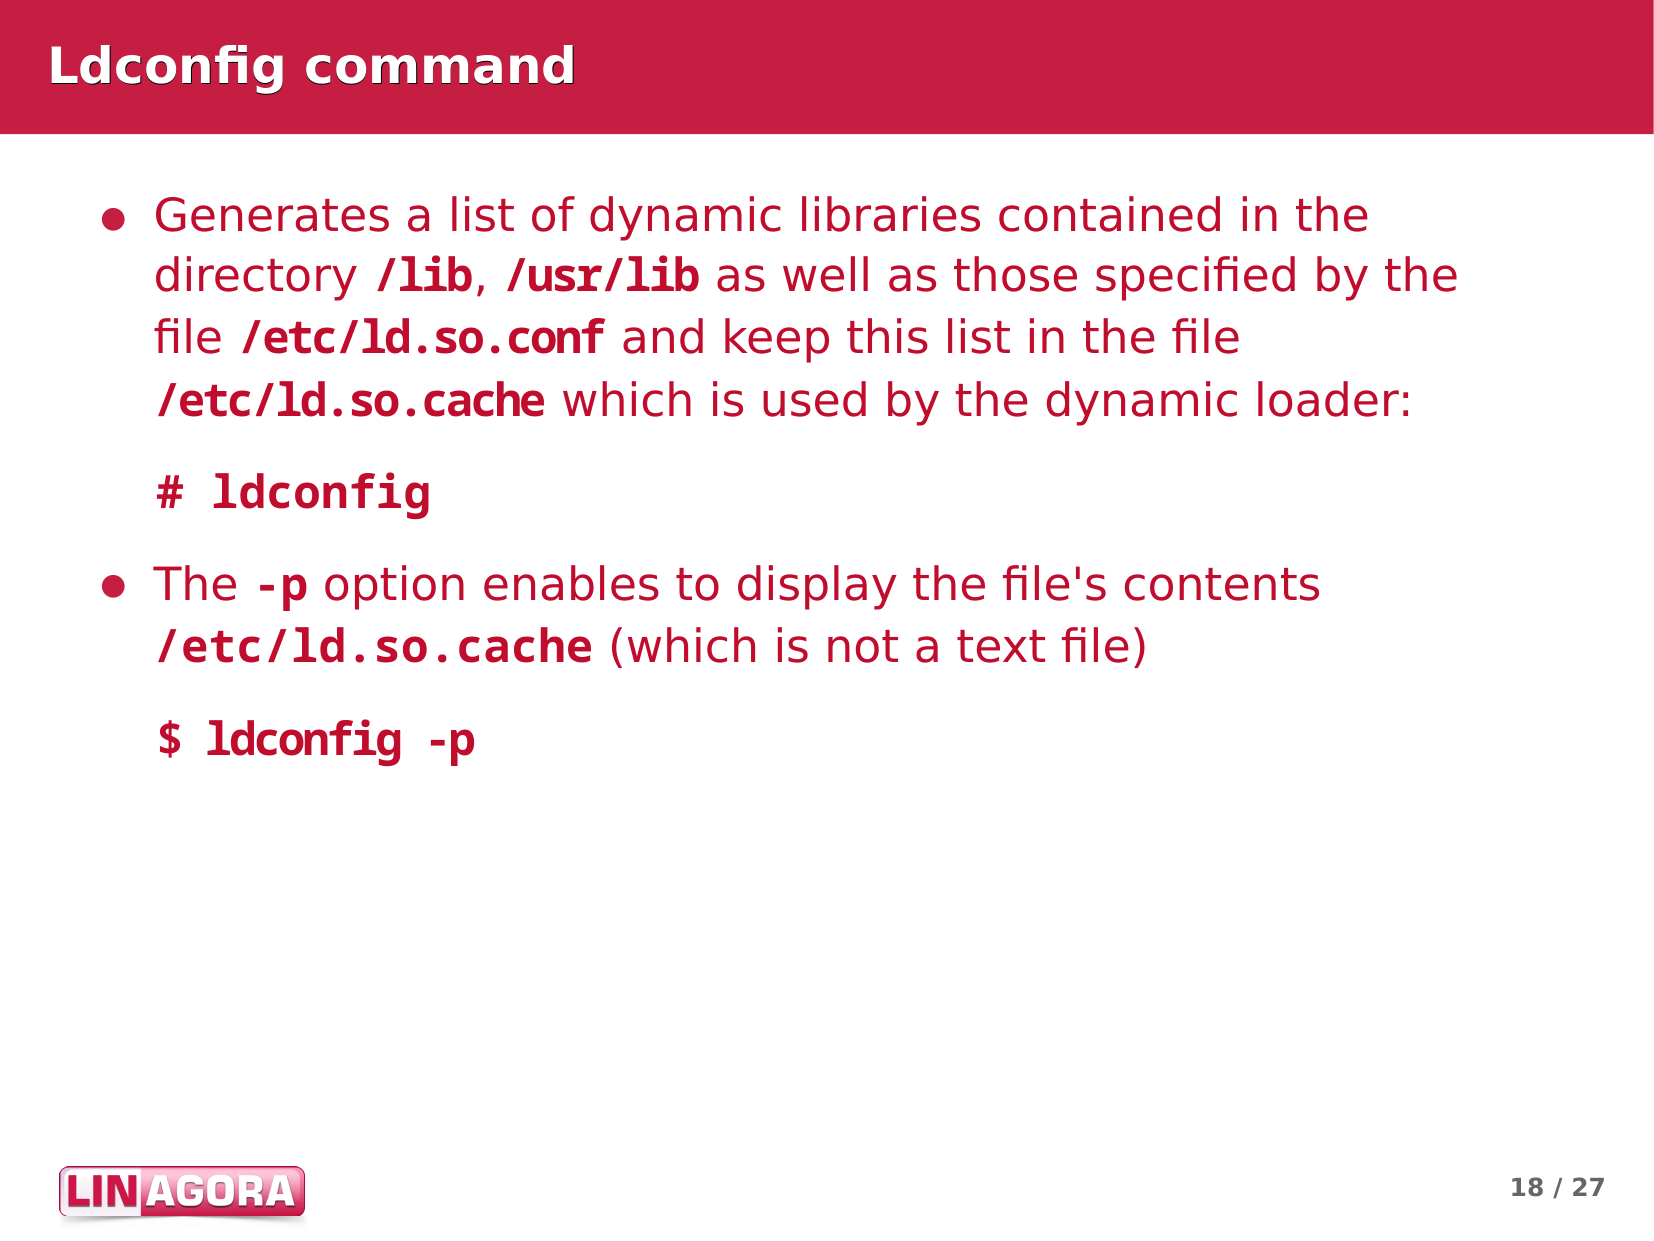

# Ldconfig command
Generates a list of dynamic libraries contained in the directory /lib, /usr/lib as well as those specified by the file /etc/ld.so.conf and keep this list in the file /etc/ld.so.cache which is used by the dynamic loader:
# ldconfig
The -p option enables to display the file's contents /etc/ld.so.cache (which is not a text file)
$ ldconfig -p